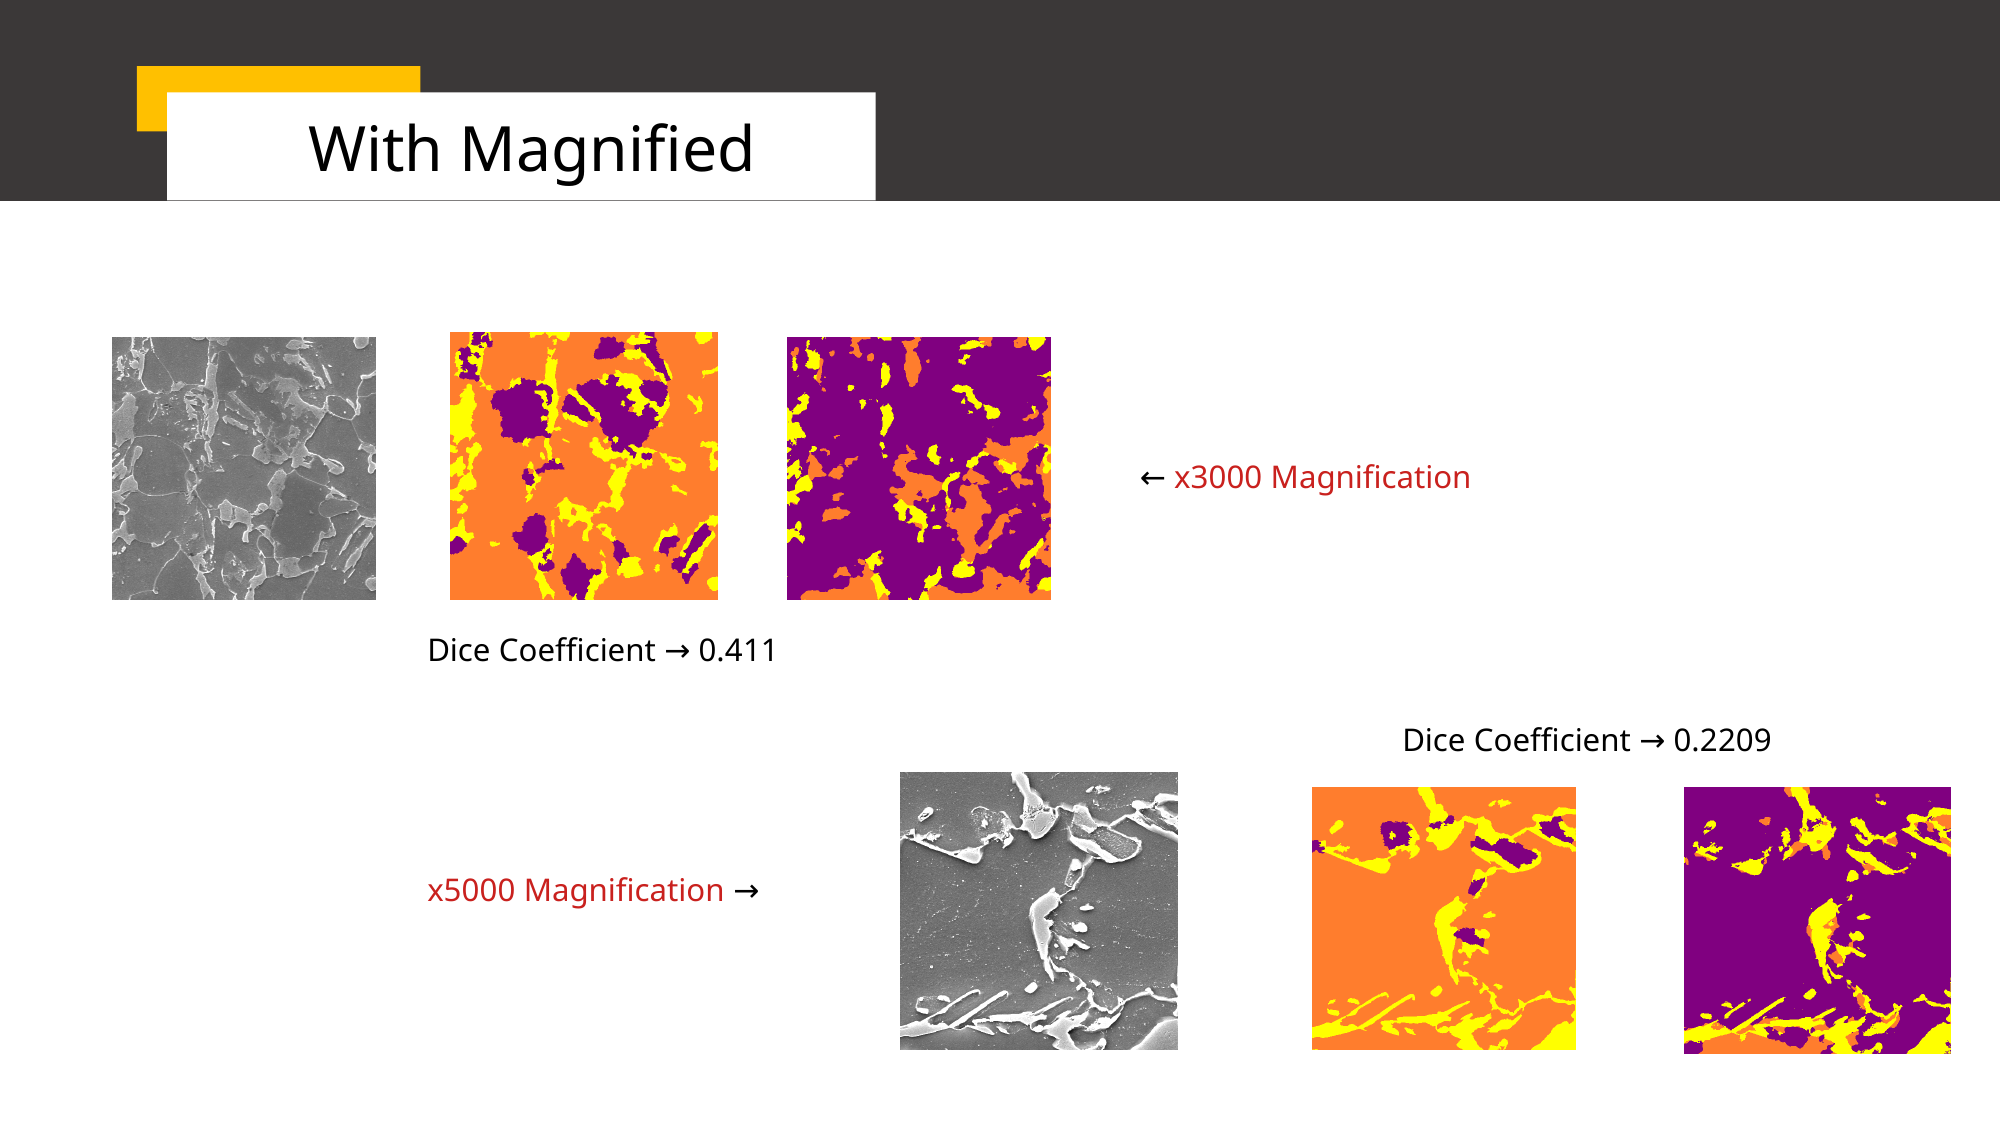

With Magnified
← x3000 Magnification
Dice Coefficient → 0.411
Dice Coefficient → 0.2209
x5000 Magnification →